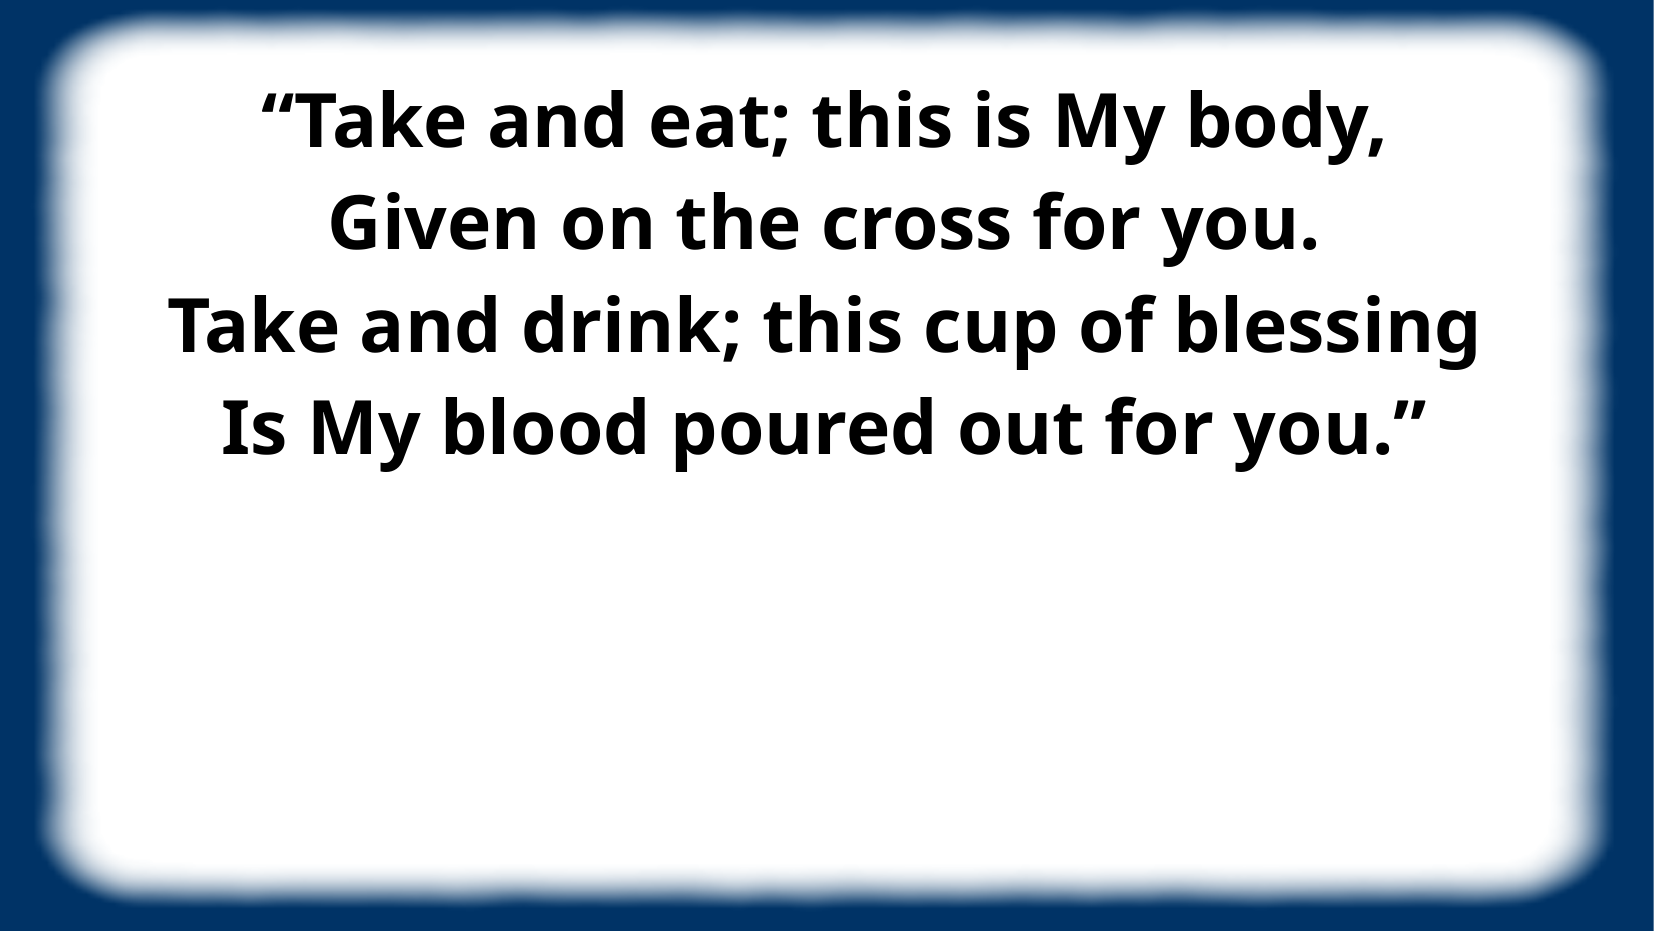

“Take and eat; this is My body,
Given on the cross for you.
Take and drink; this cup of blessing
Is My blood poured out for you.”